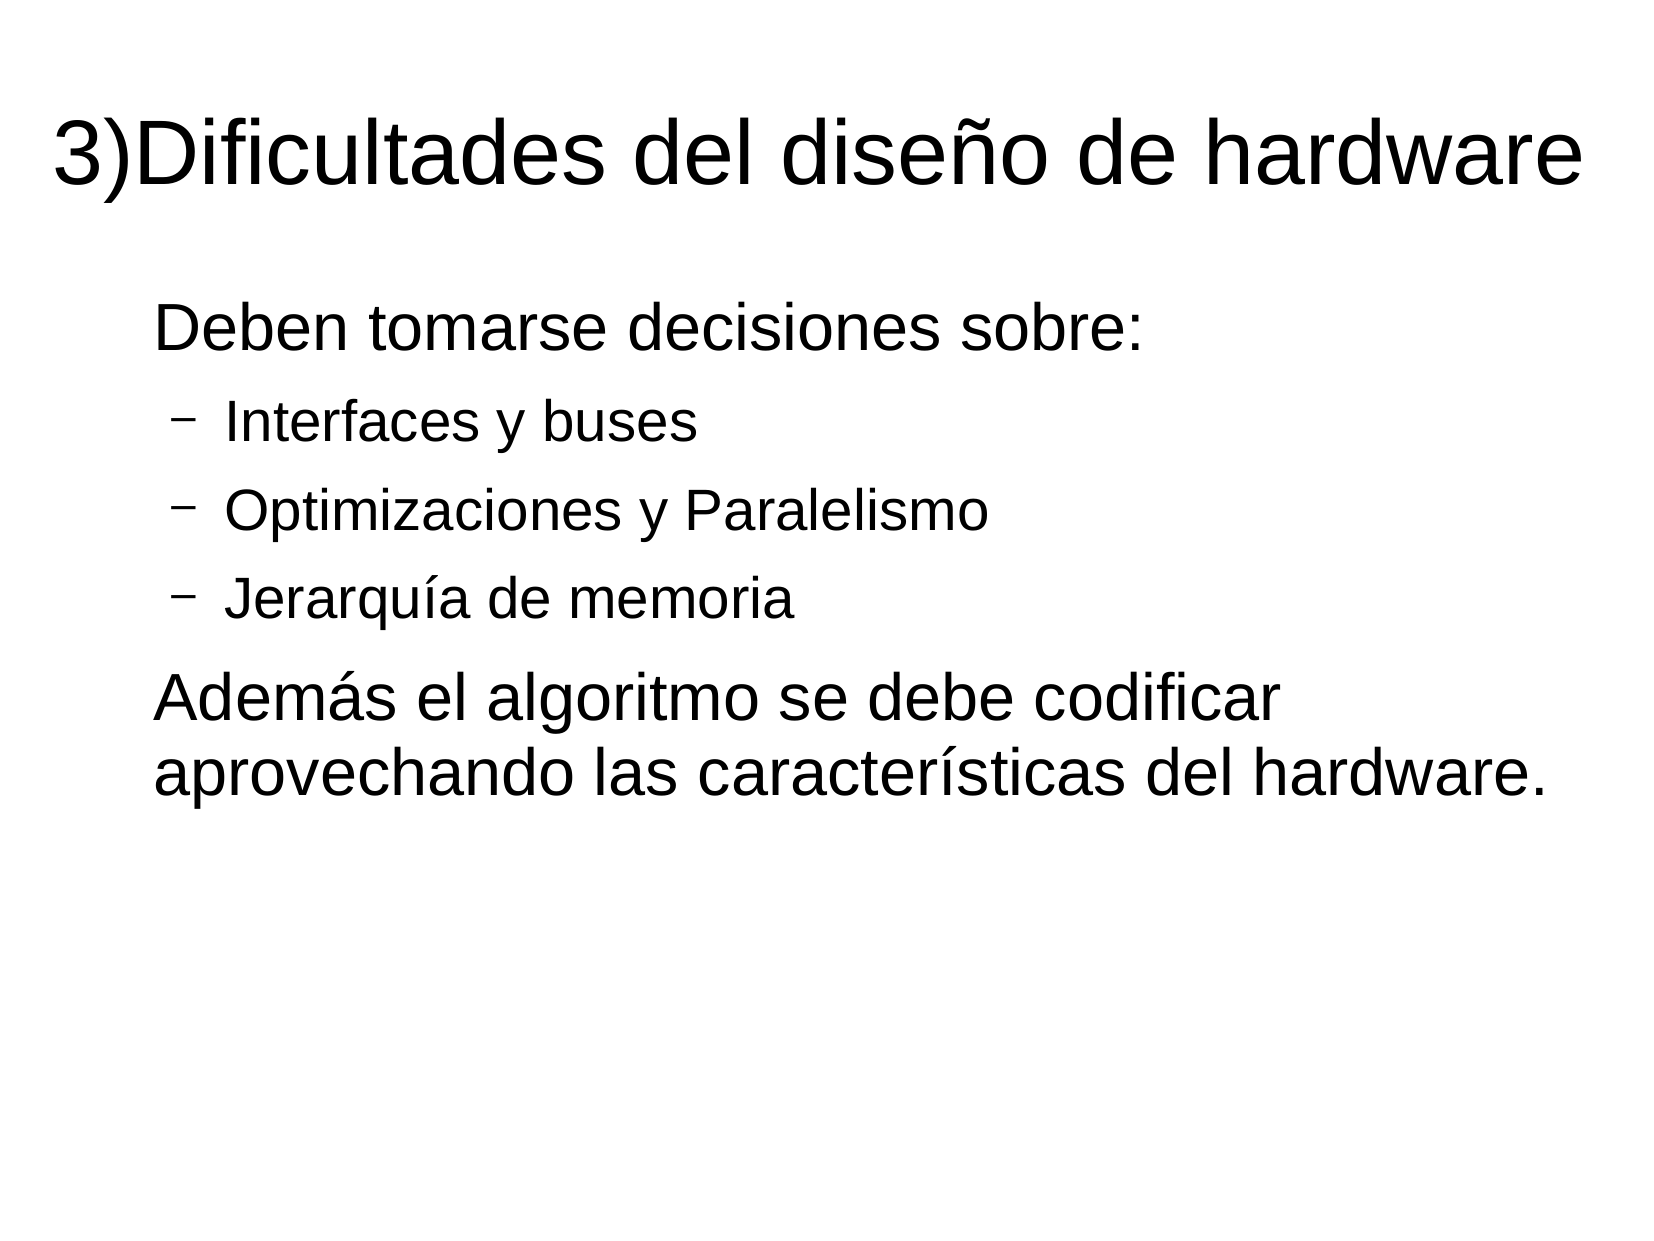

# 3)Dificultades del diseño de hardware
Deben tomarse decisiones sobre:
Interfaces y buses
Optimizaciones y Paralelismo
Jerarquía de memoria
Además el algoritmo se debe codificar aprovechando las características del hardware.